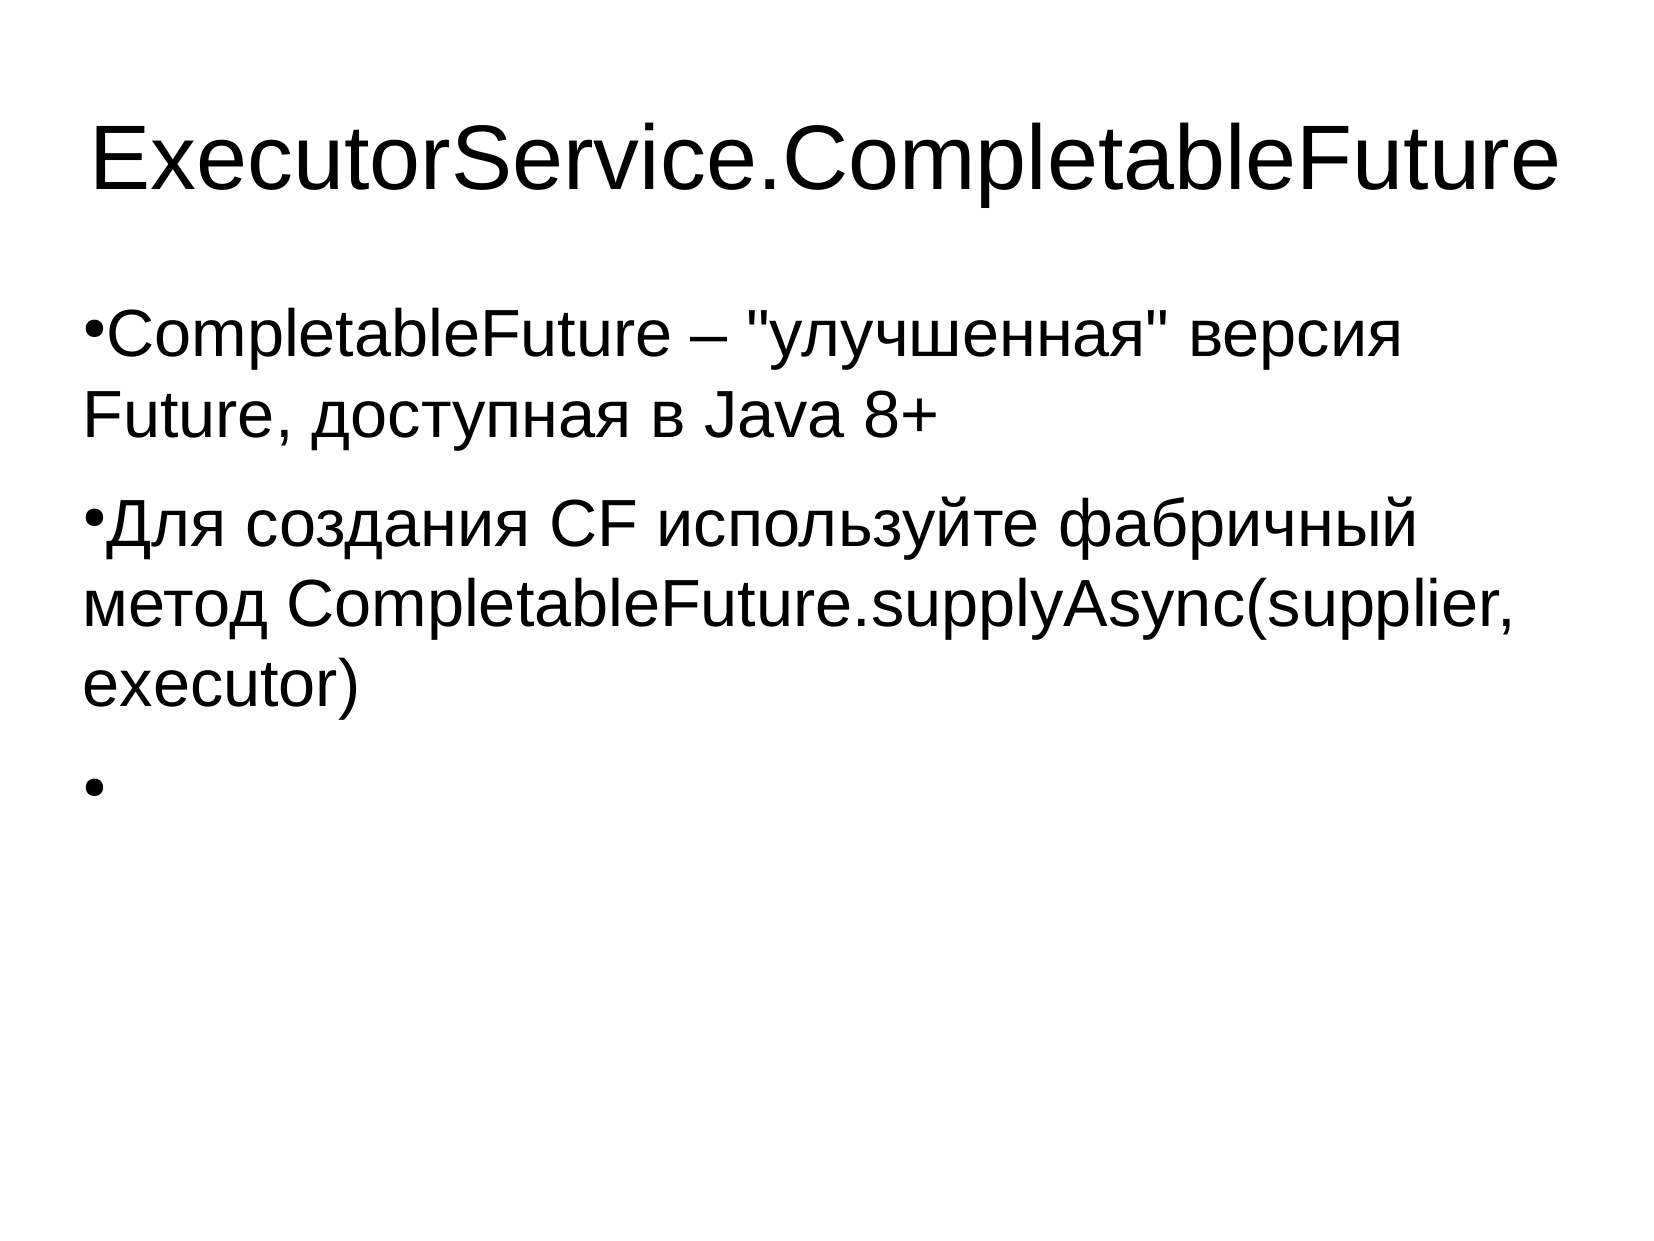

# ExecutorService.CompletableFuture
CompletableFuture – "улучшенная" версия Future, доступная в Java 8+
Для создания CF используйте фабричный метод CompletableFuture.supplyAsync(supplier, executor)